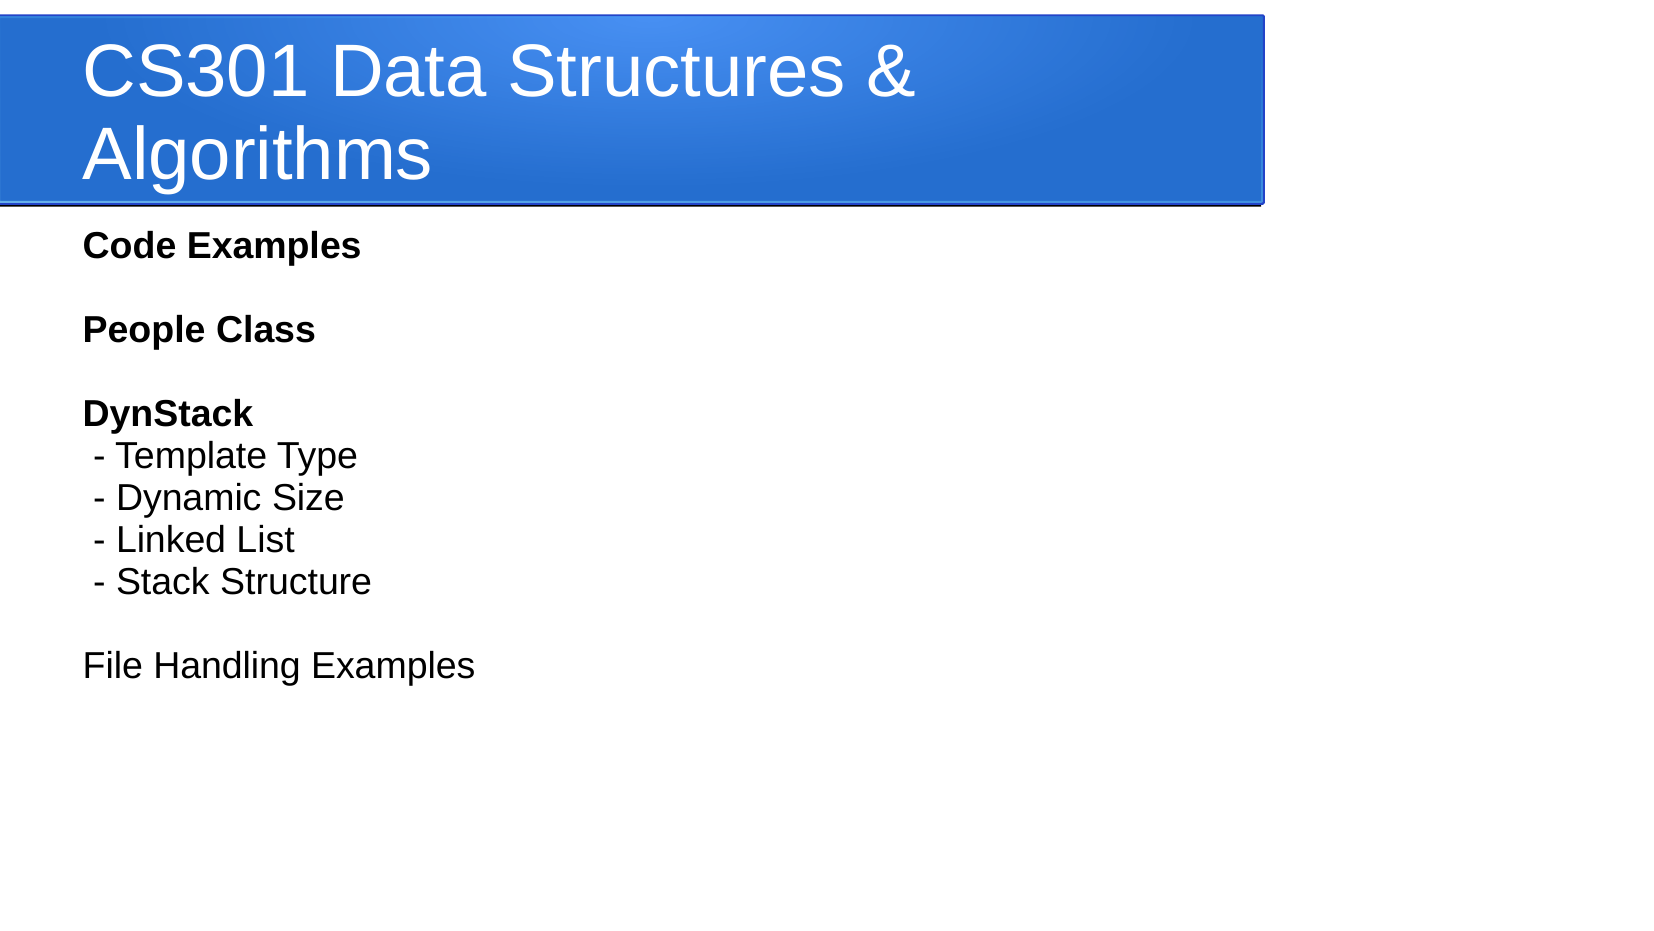

# CS301 Data Structures & Algorithms
Code Examples
People Class
DynStack
 - Template Type
 - Dynamic Size
 - Linked List
 - Stack Structure
File Handling Examples